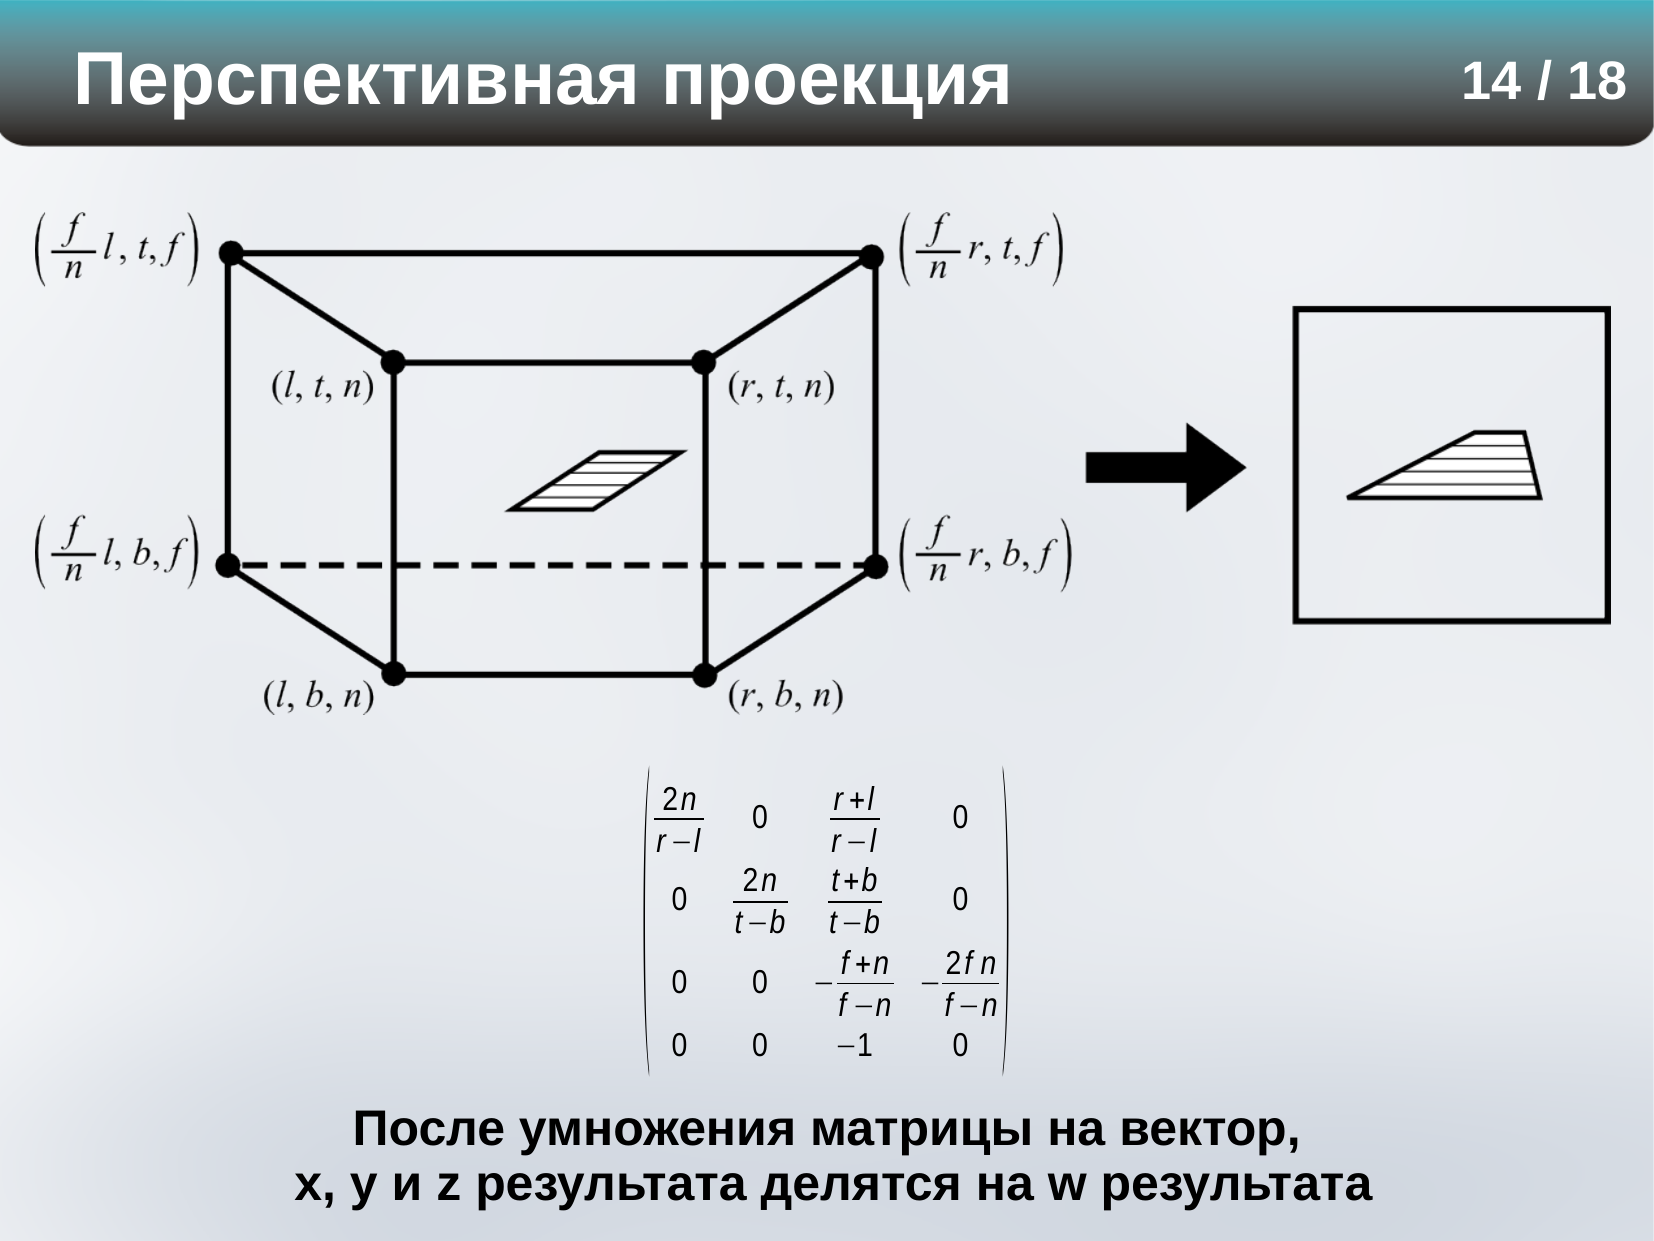

Перспективная проекция
После умножения матрицы на вектор,
x, y и z результата делятся на w результата